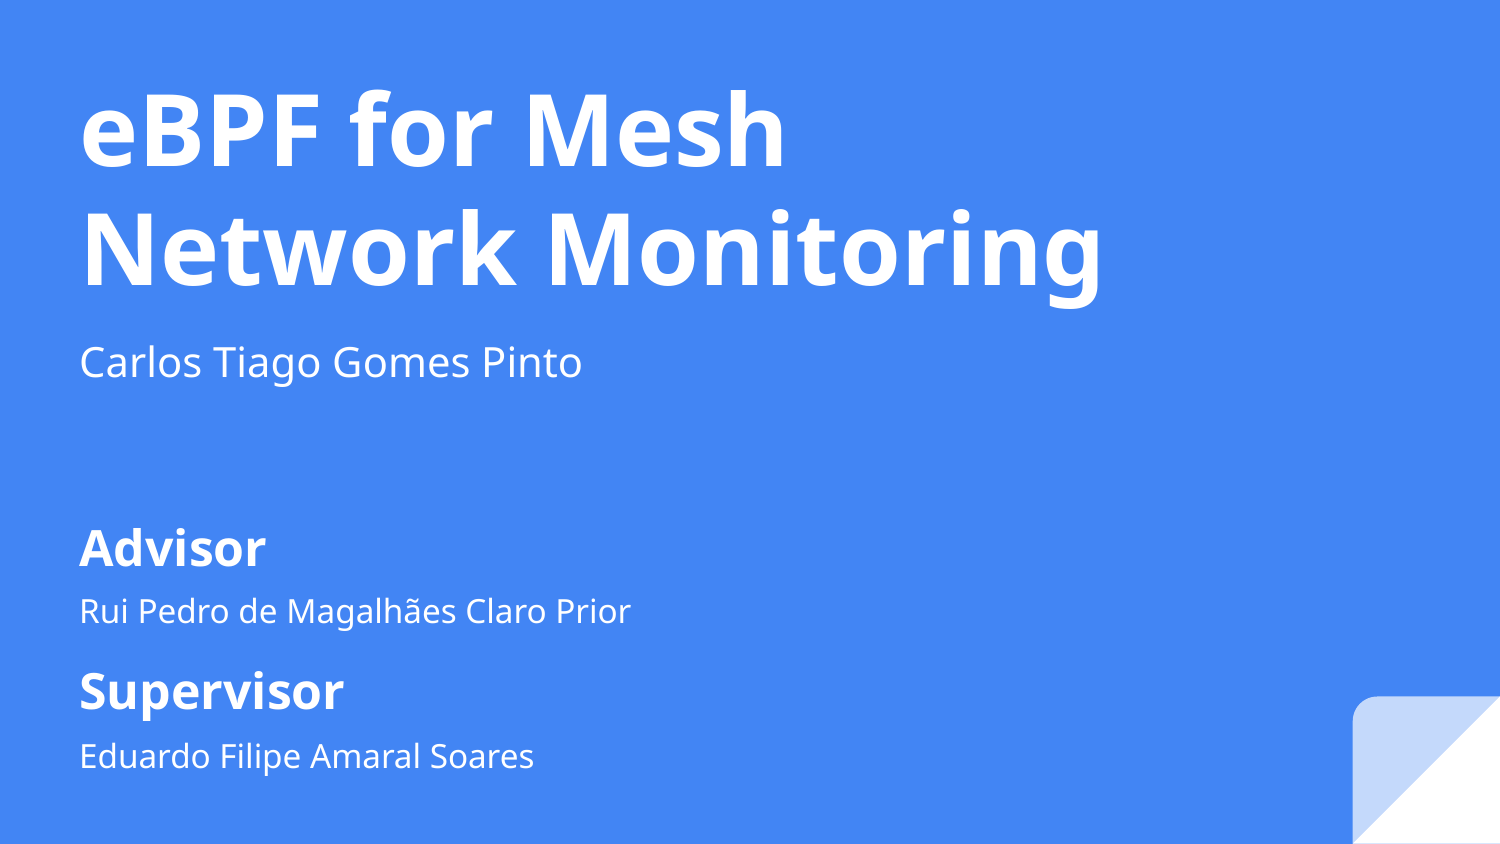

# eBPF for Mesh Network Monitoring
Carlos Tiago Gomes Pinto
Advisor
Rui Pedro de Magalhães Claro Prior
Supervisor
Eduardo Filipe Amaral Soares